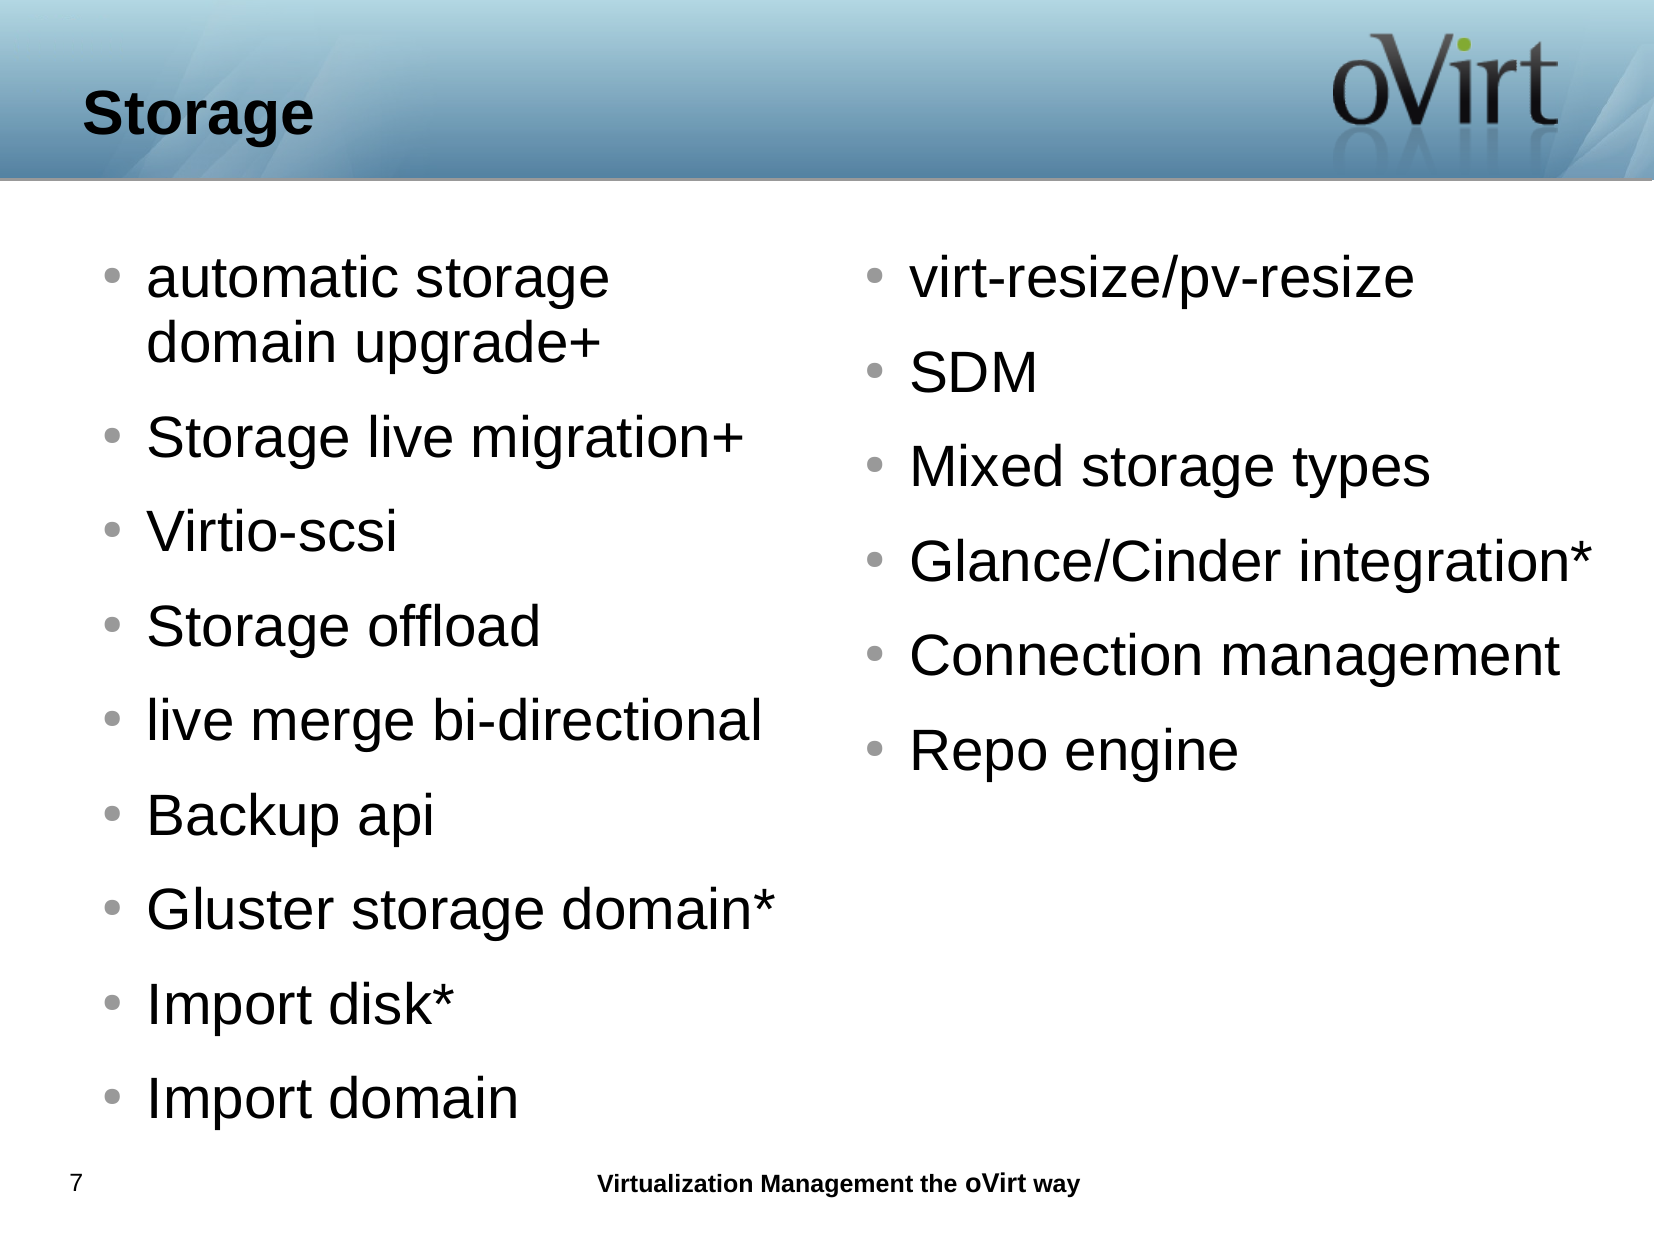

# Storage
automatic storage domain upgrade+
Storage live migration+
Virtio-scsi
Storage offload
live merge bi-directional
Backup api
Gluster storage domain*
Import disk*
Import domain
virt-resize/pv-resize
SDM
Mixed storage types
Glance/Cinder integration*
Connection management
Repo engine